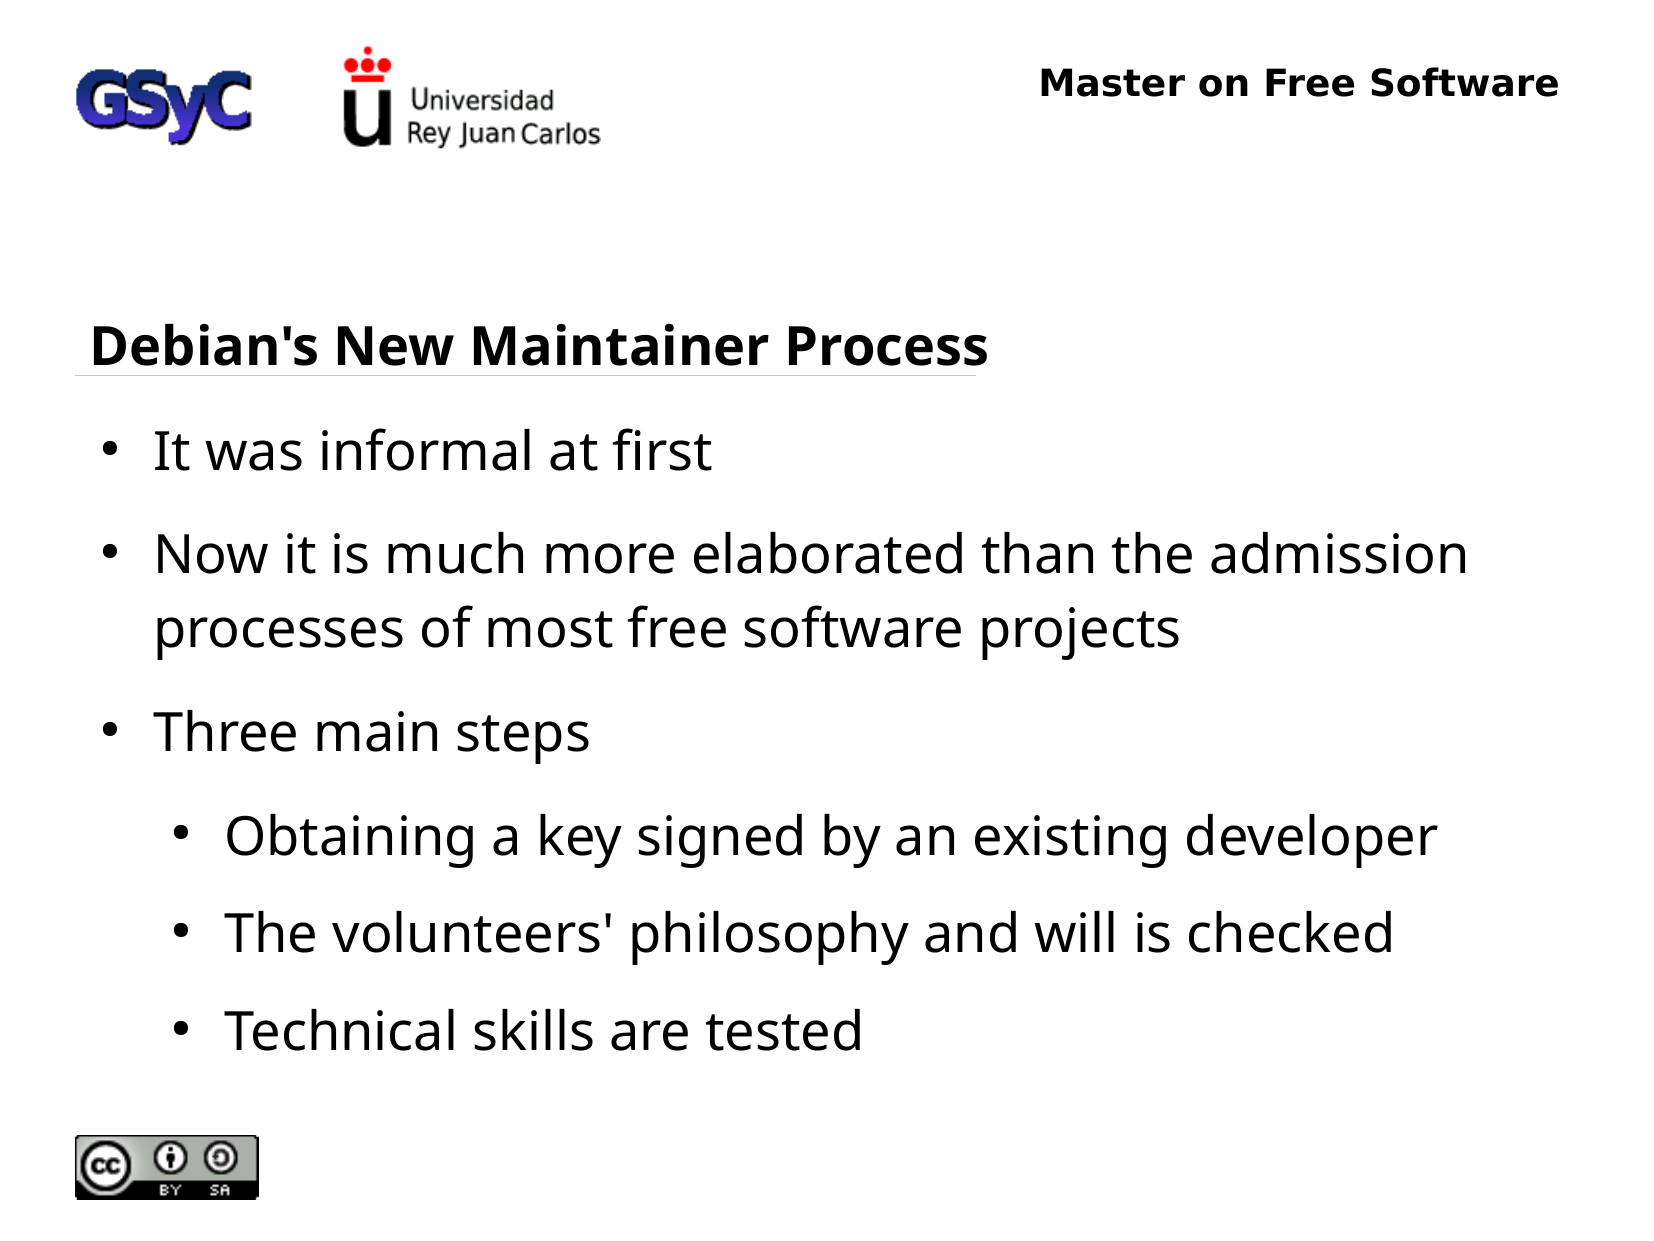

Debian's New Maintainer Process
# It was informal at first
Now it is much more elaborated than the admission processes of most free software projects
Three main steps
Obtaining a key signed by an existing developer
The volunteers' philosophy and will is checked
Technical skills are tested